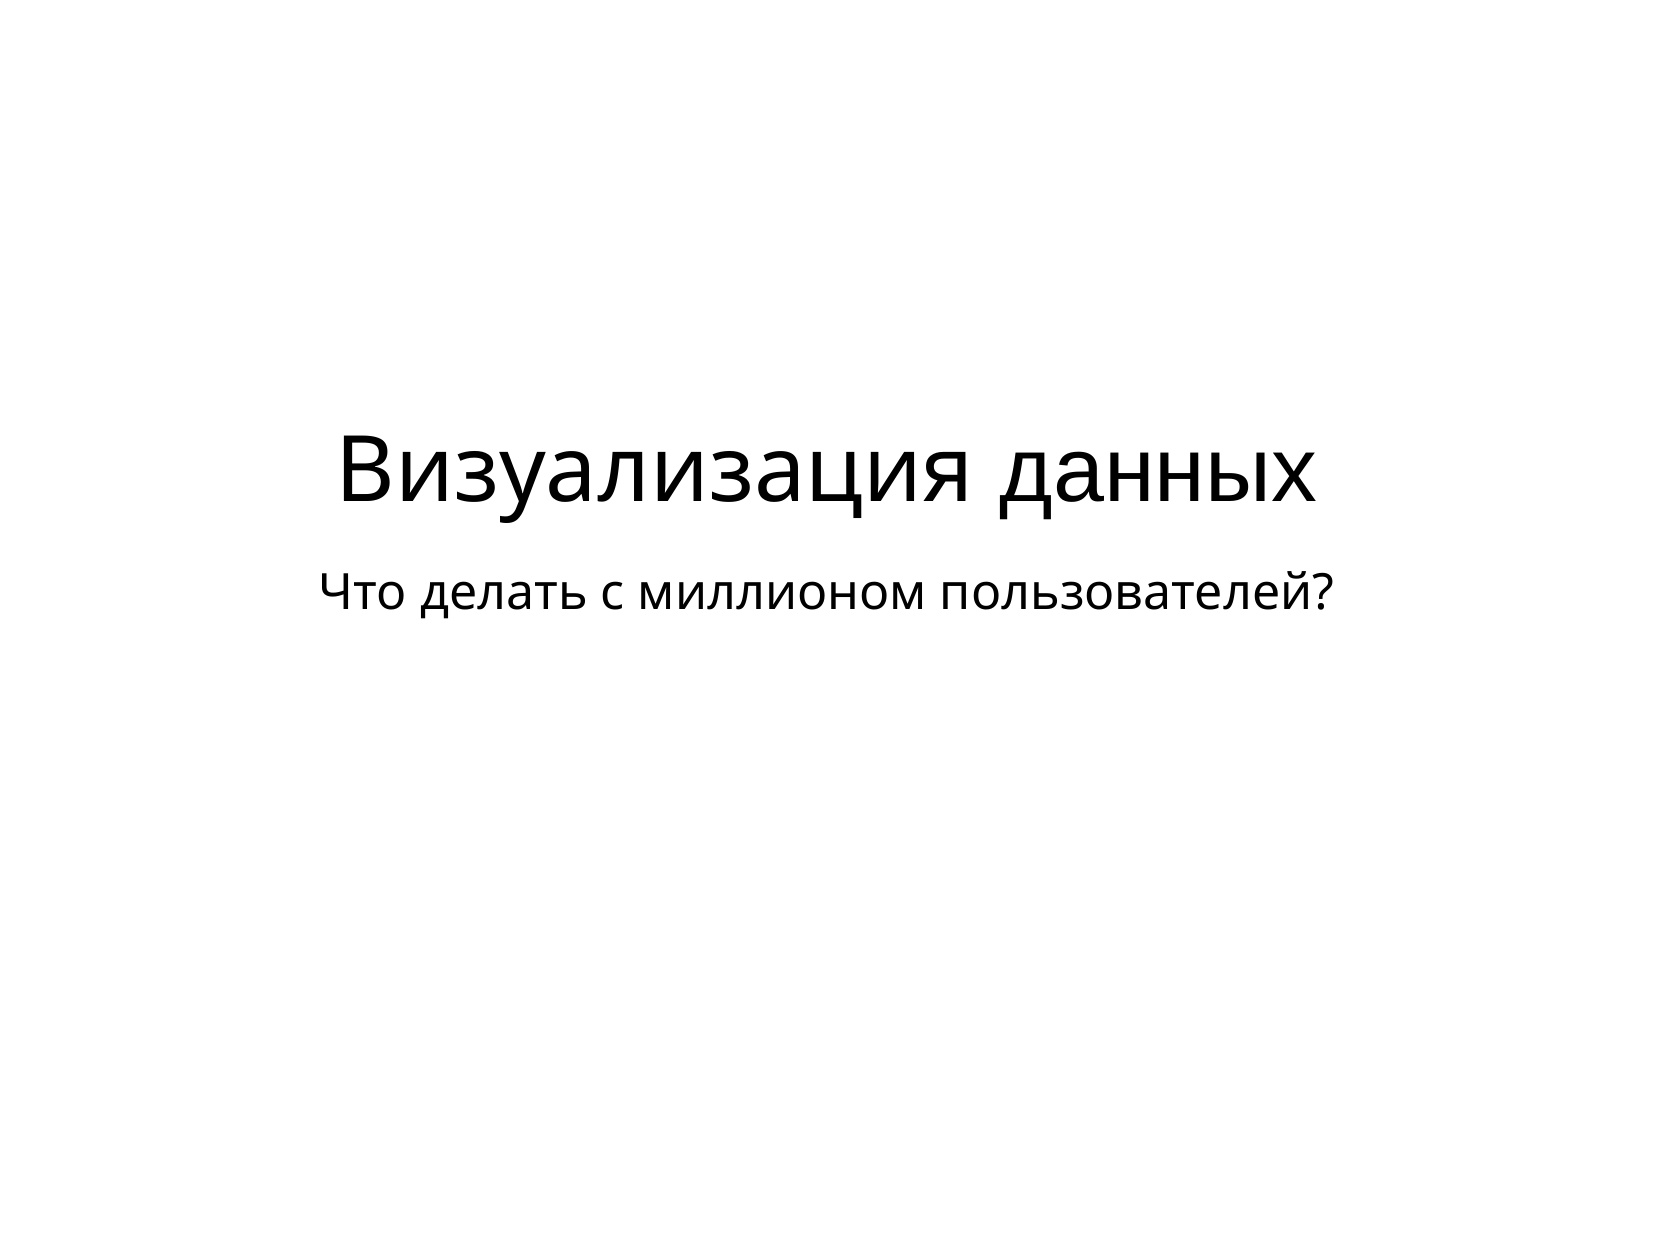

# Визуализация данных
Что делать с миллионом пользователей?